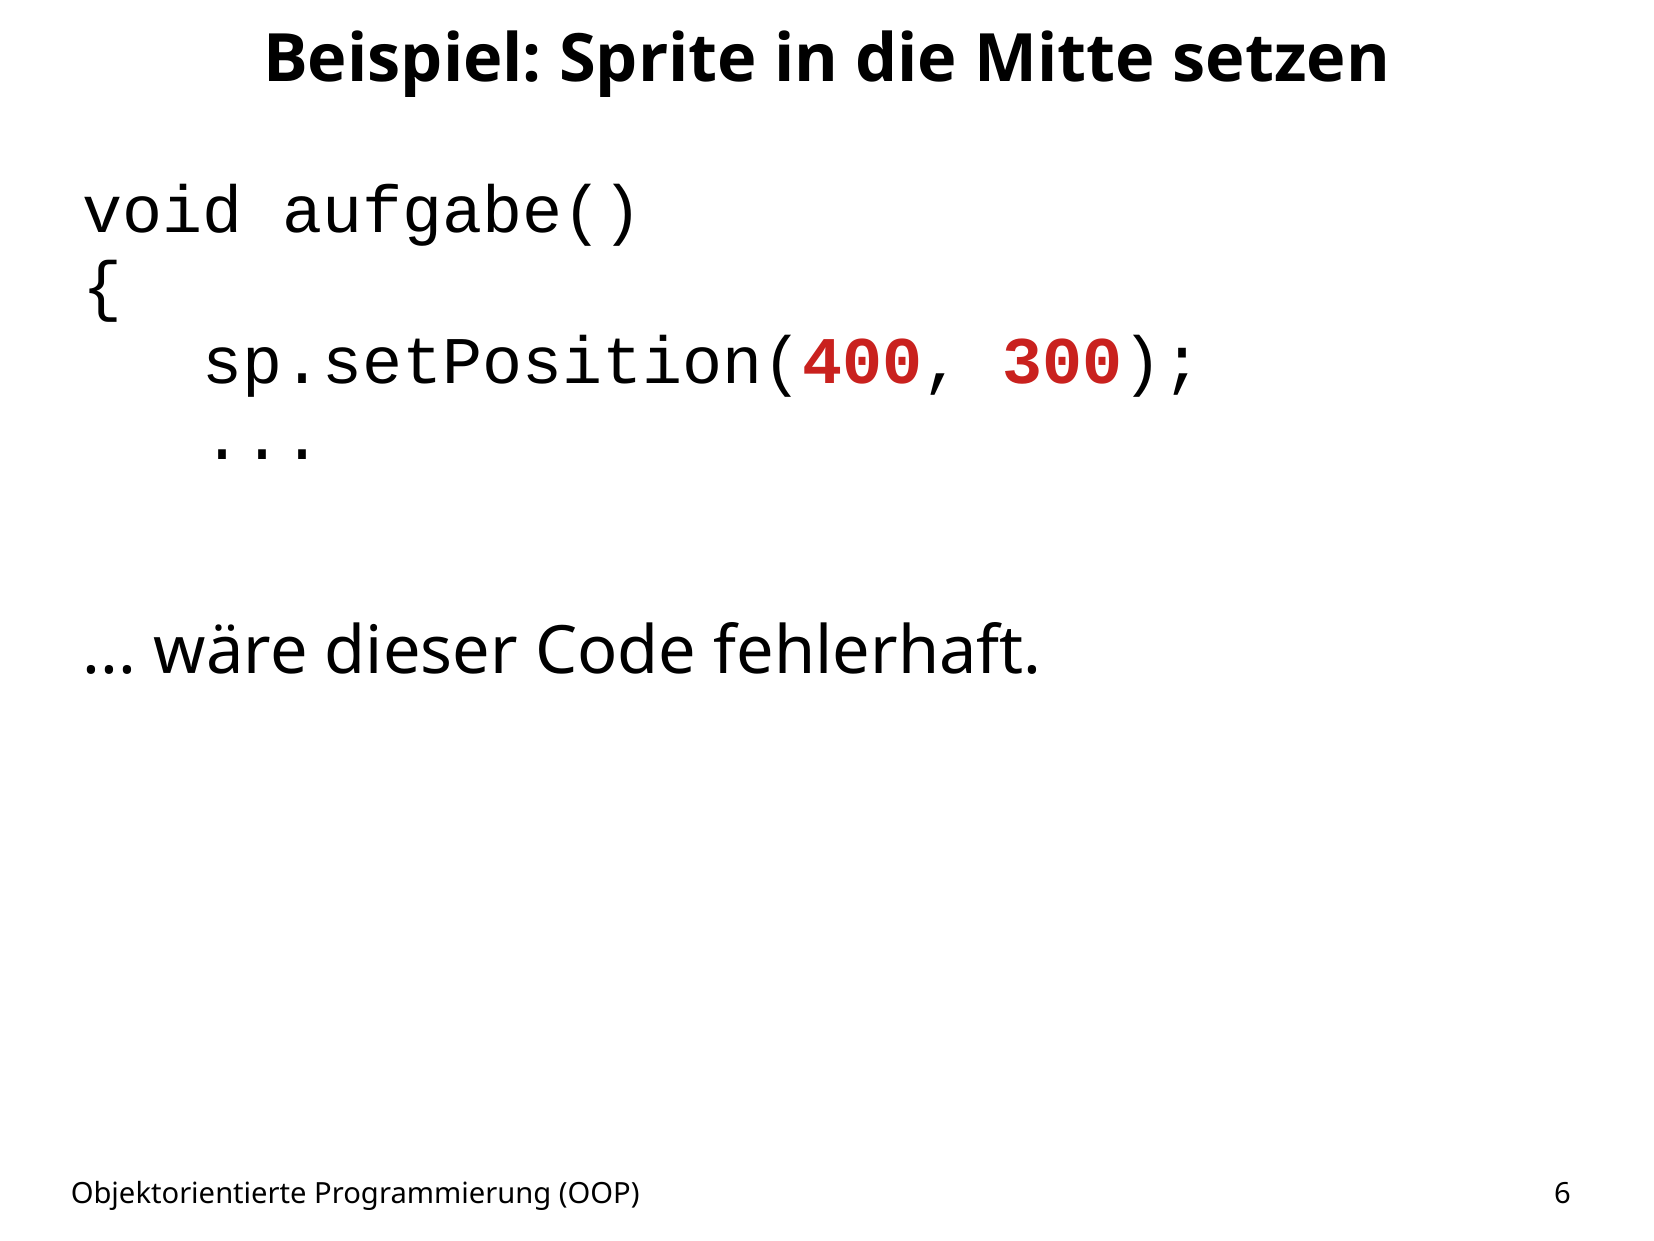

# Beispiel: Sprite in die Mitte setzen
void aufgabe()
{
 sp.setPosition(400, 300);
 ...
... wäre dieser Code fehlerhaft.
Objektorientierte Programmierung (OOP)
6